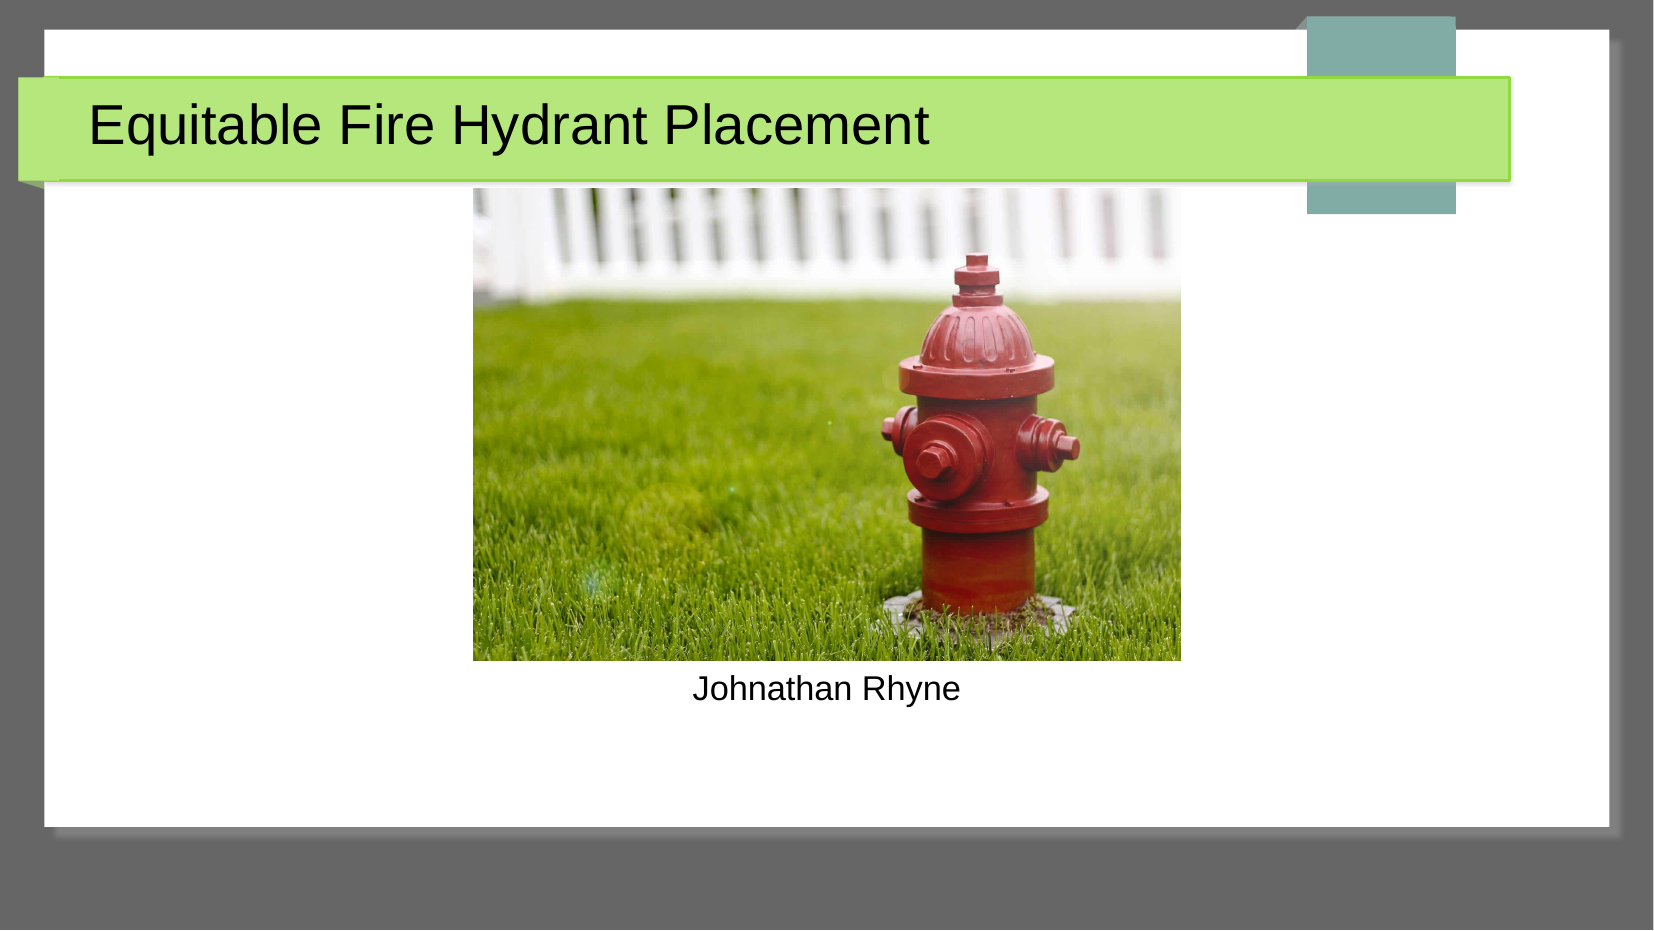

# Equitable Fire Hydrant Placement
Johnathan Rhyne